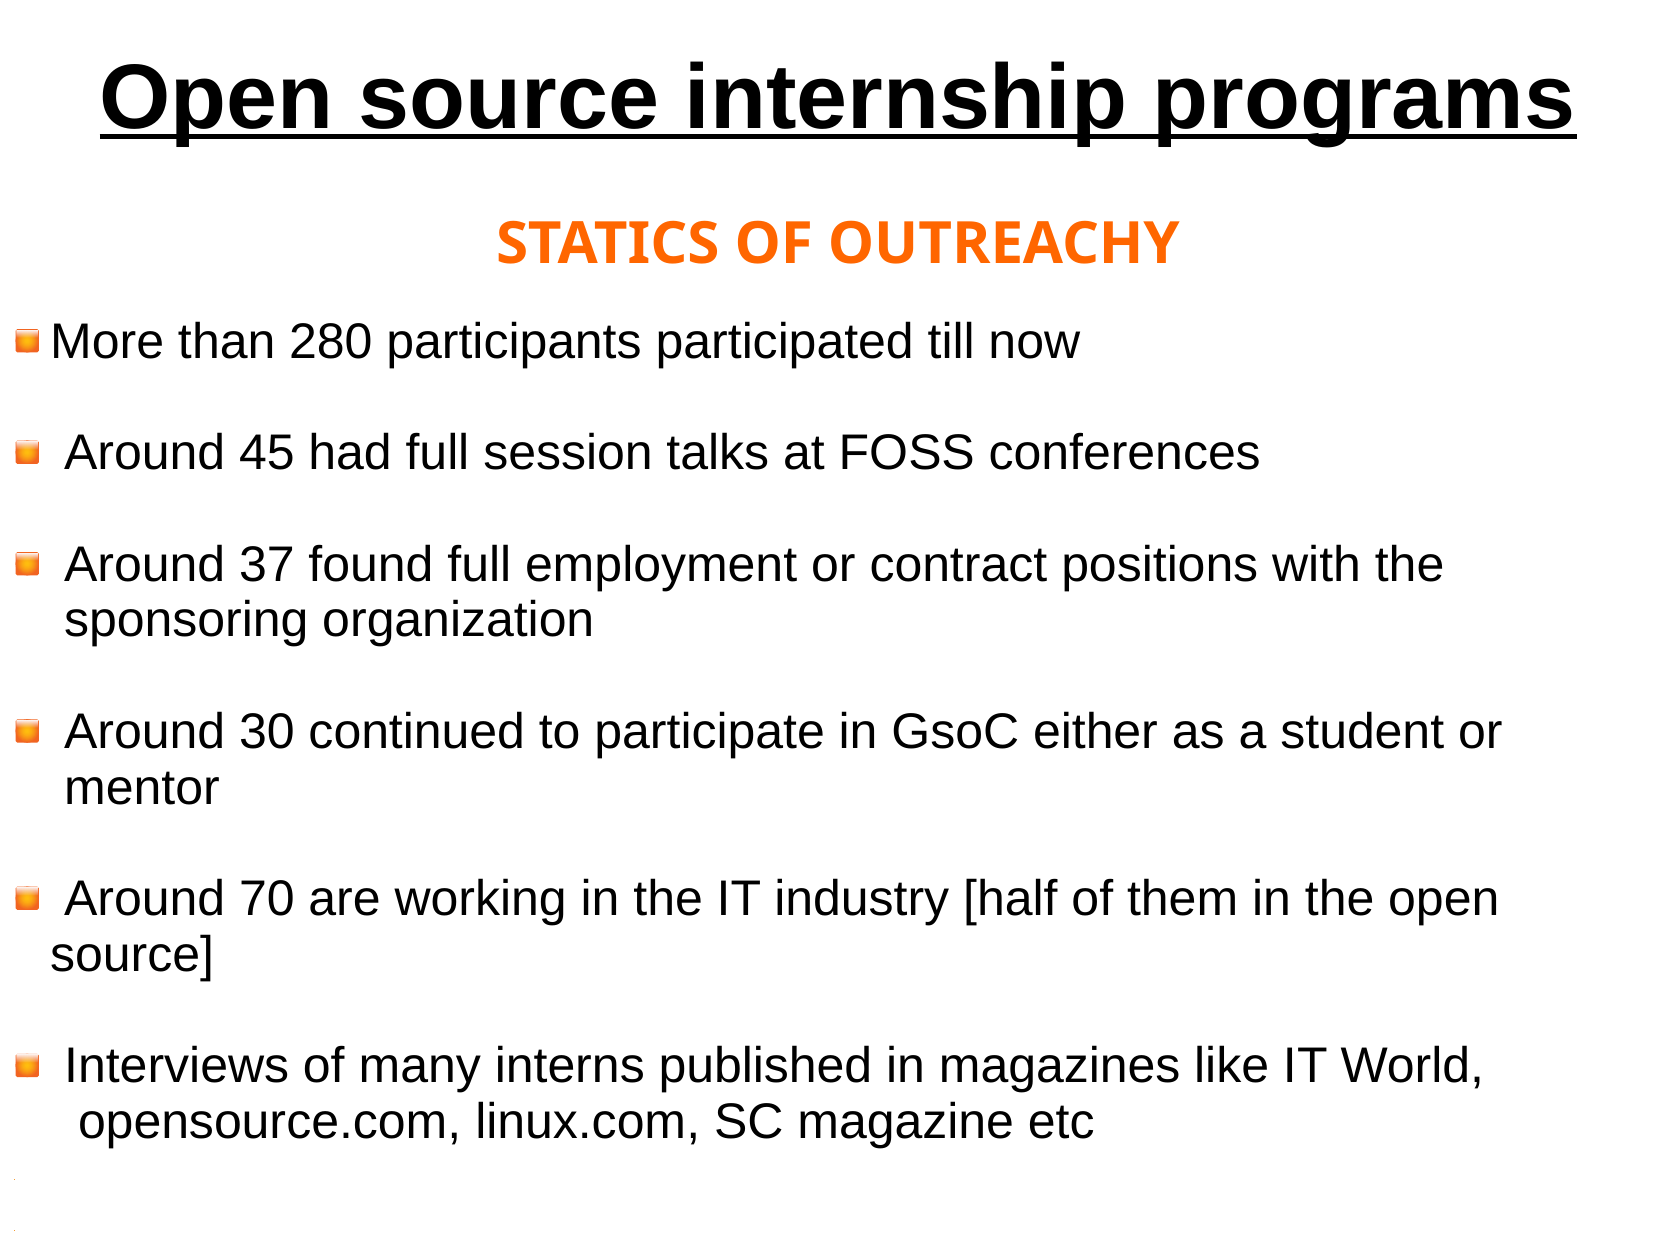

# Open source internship programs
STATICS OF OUTREACHY
 More than 280 participants participated till now
 Around 45 had full session talks at FOSS conferences
 Around 37 found full employment or contract positions with the
 sponsoring organization
 Around 30 continued to participate in GsoC either as a student or
 mentor
 Around 70 are working in the IT industry [half of them in the open source]
 Interviews of many interns published in magazines like IT World, opensource.com, linux.com, SC magazine etc